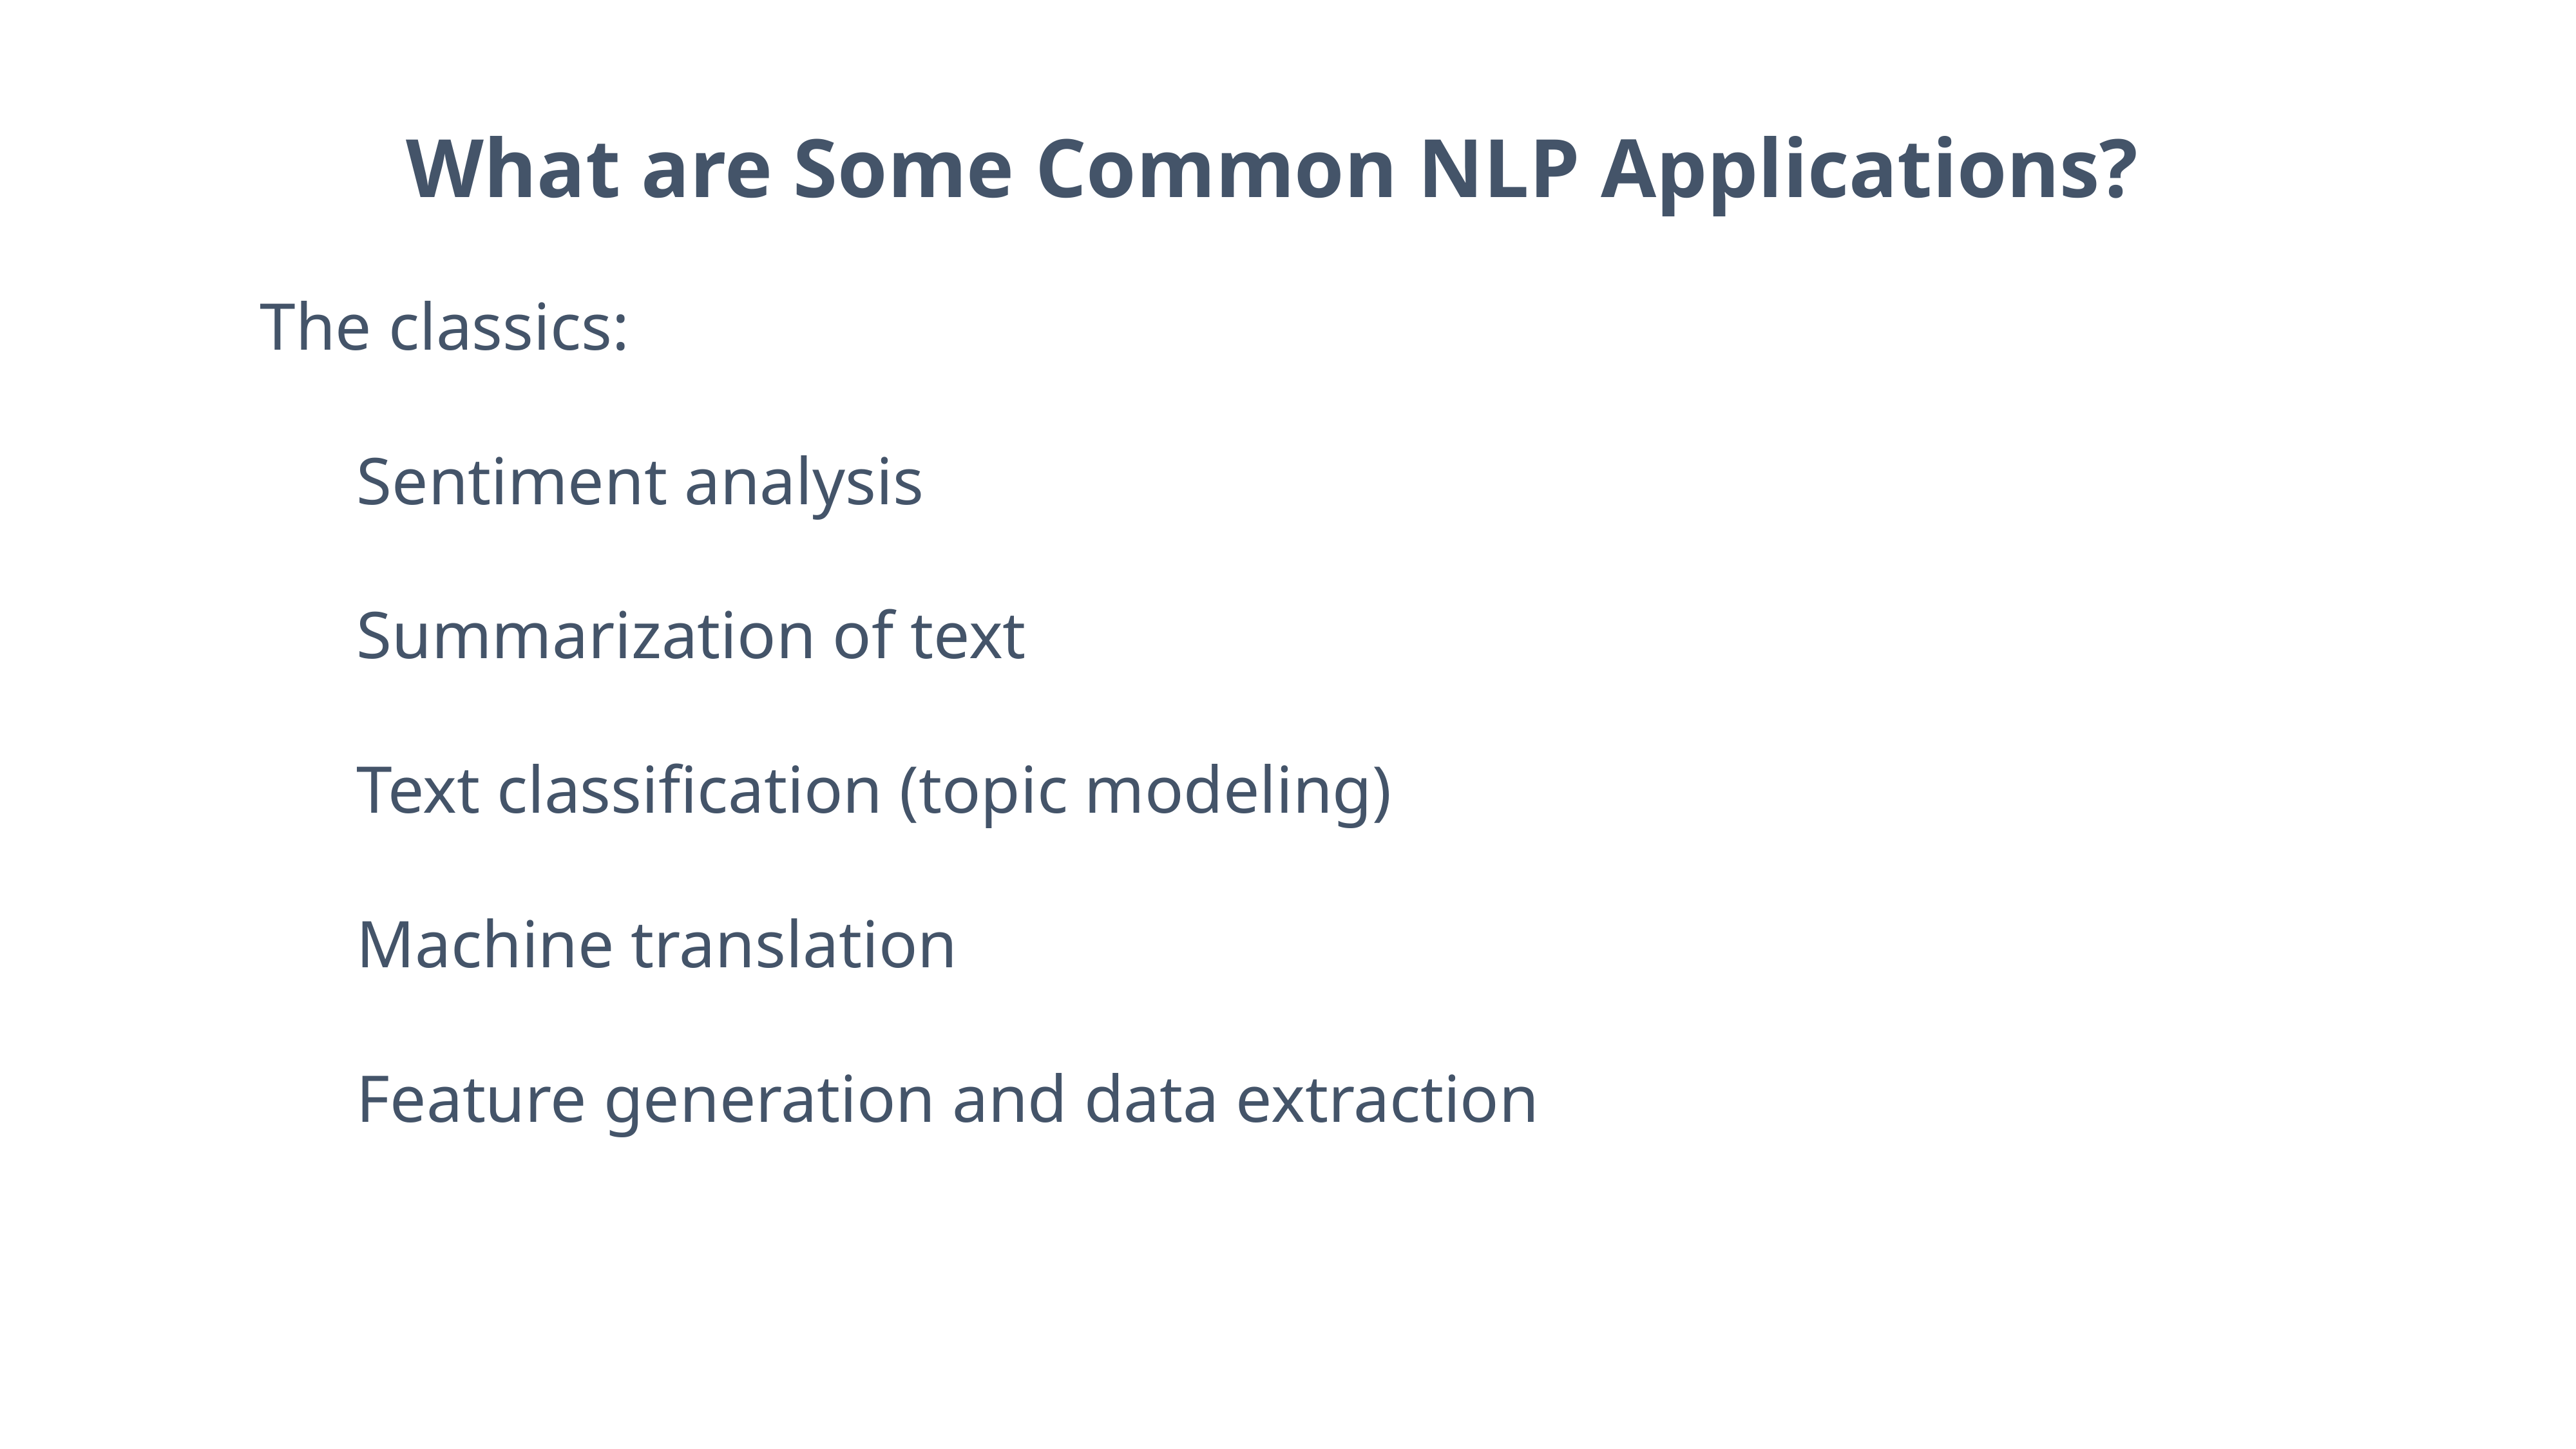

What are Some Common NLP Applications?
The classics:
		Sentiment analysis
		Summarization of text
		Text classification (topic modeling)
		Machine translation
		Feature generation and data extraction